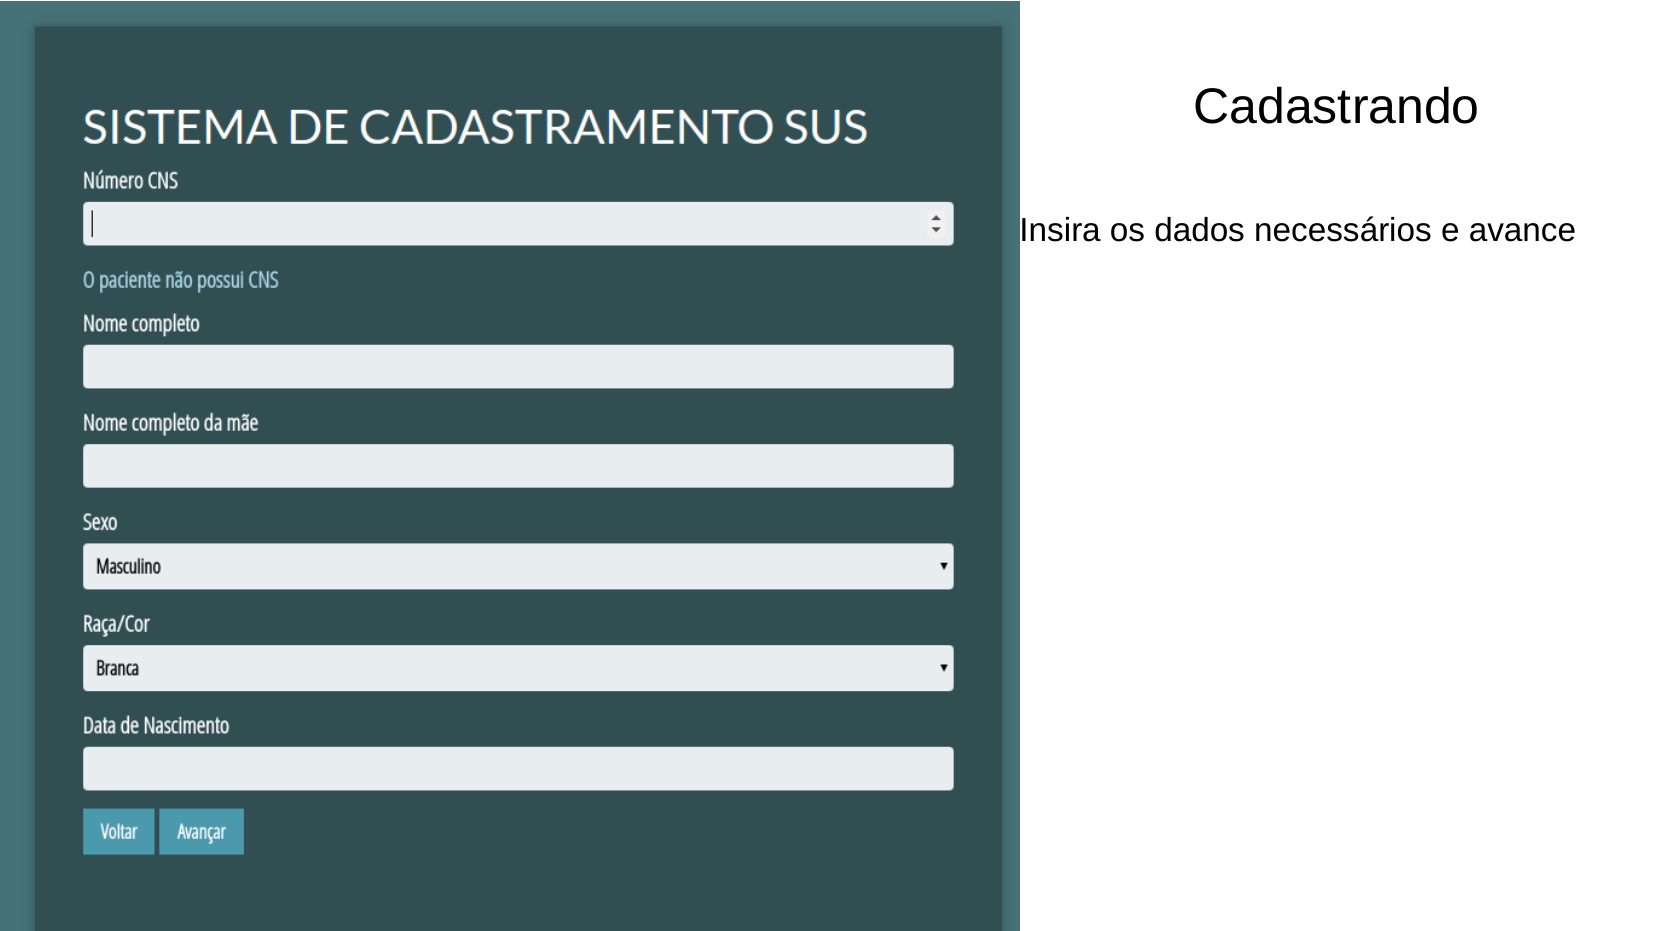

# Cadastrando
Insira os dados necessários e avance